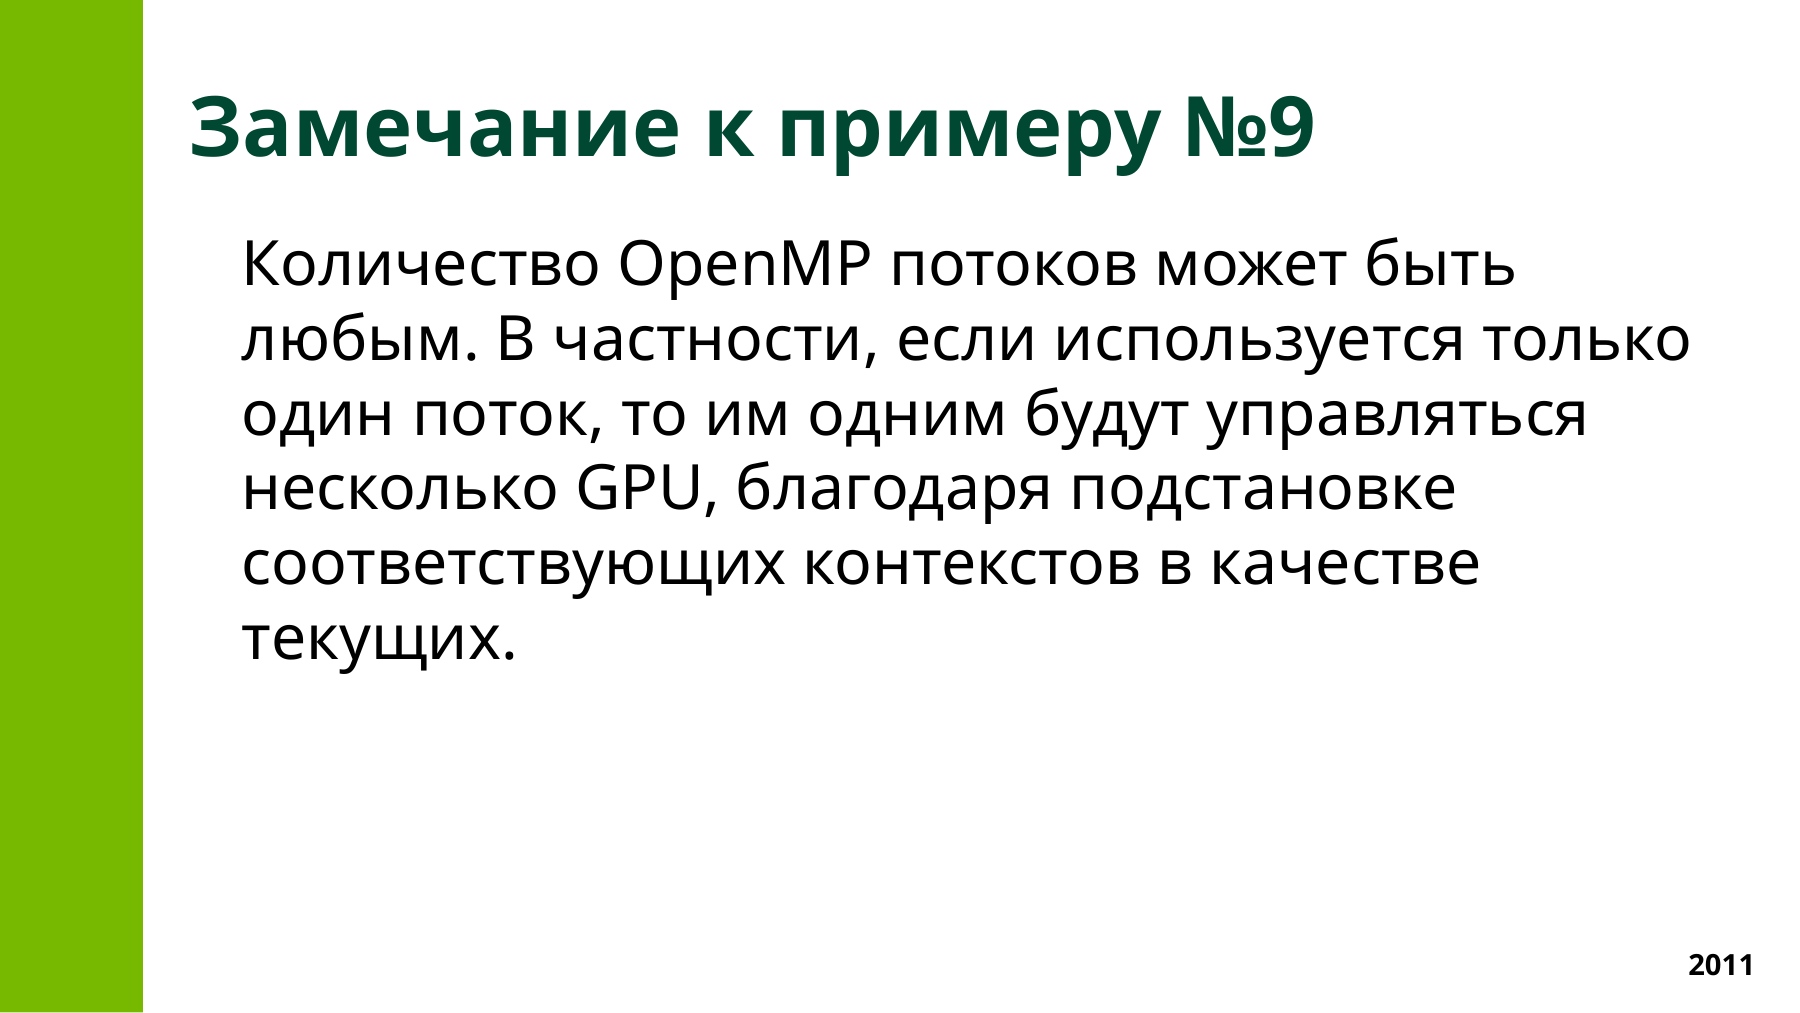

Замечание к примеру №9
# Количество OpenMP потоков может быть любым. В частности, если используется только один поток, то им одним будут управляться несколько GPU, благодаря подстановке соответствующих контекстов в качестве текущих.